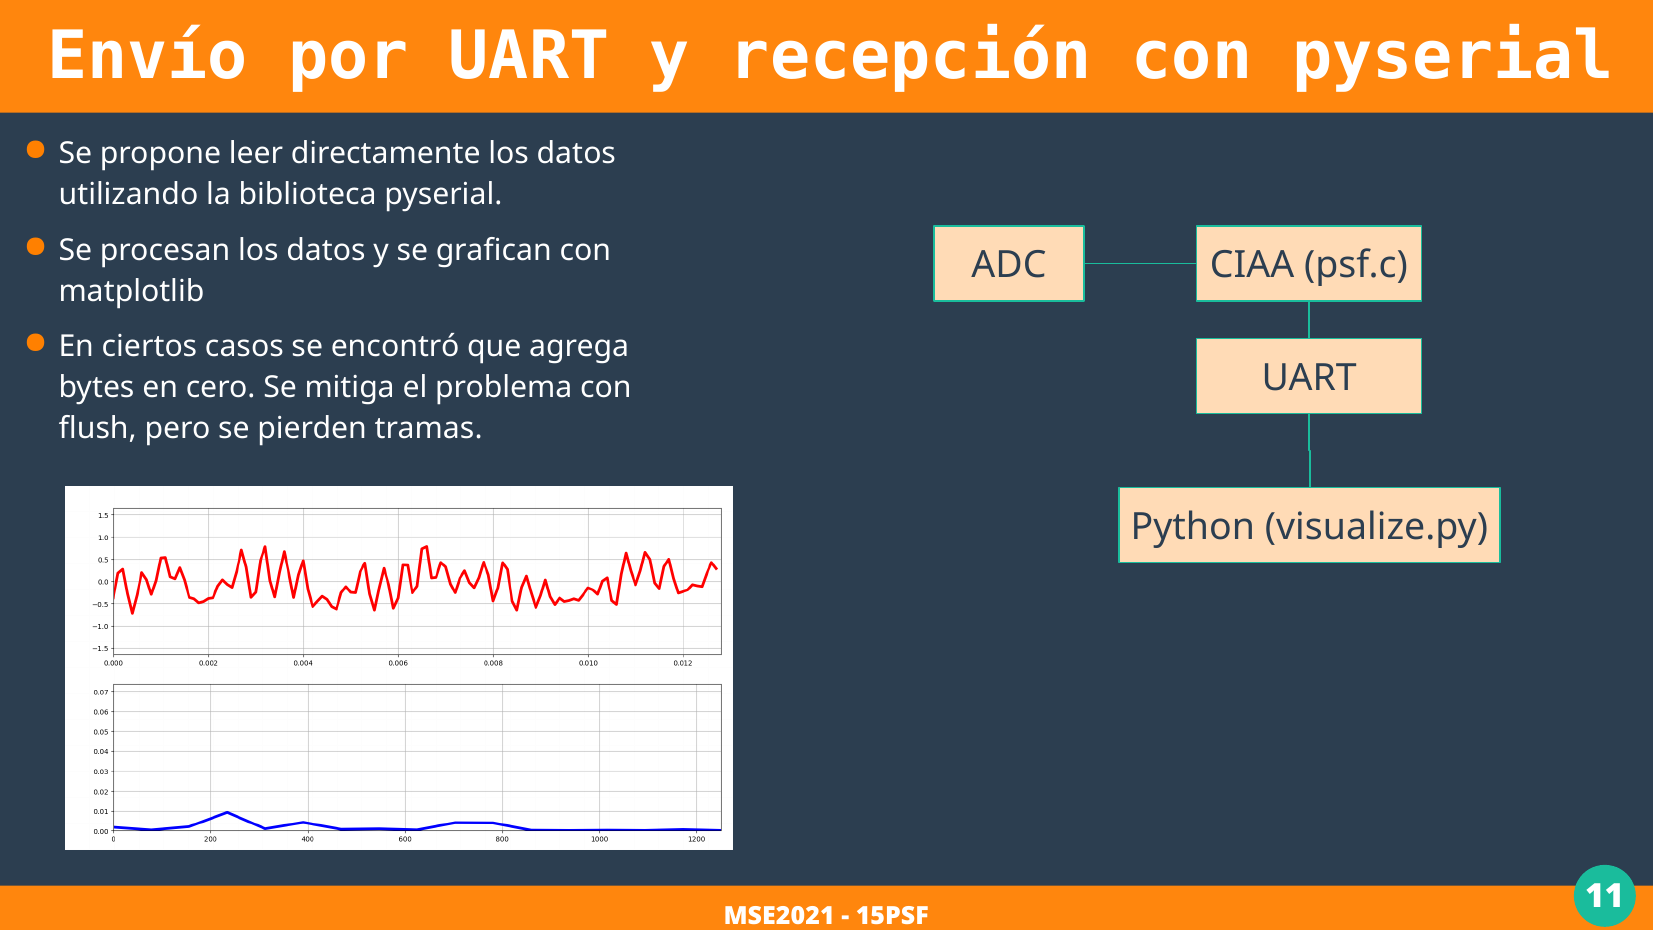

# Envío por UART y recepción con pyserial
Se propone leer directamente los datos utilizando la biblioteca pyserial.
Se procesan los datos y se grafican con matplotlib
En ciertos casos se encontró que agrega bytes en cero. Se mitiga el problema con flush, pero se pierden tramas.
ADC
CIAA (psf.c)
UART
Python (visualize.py)
MSE2021 - 15PSF